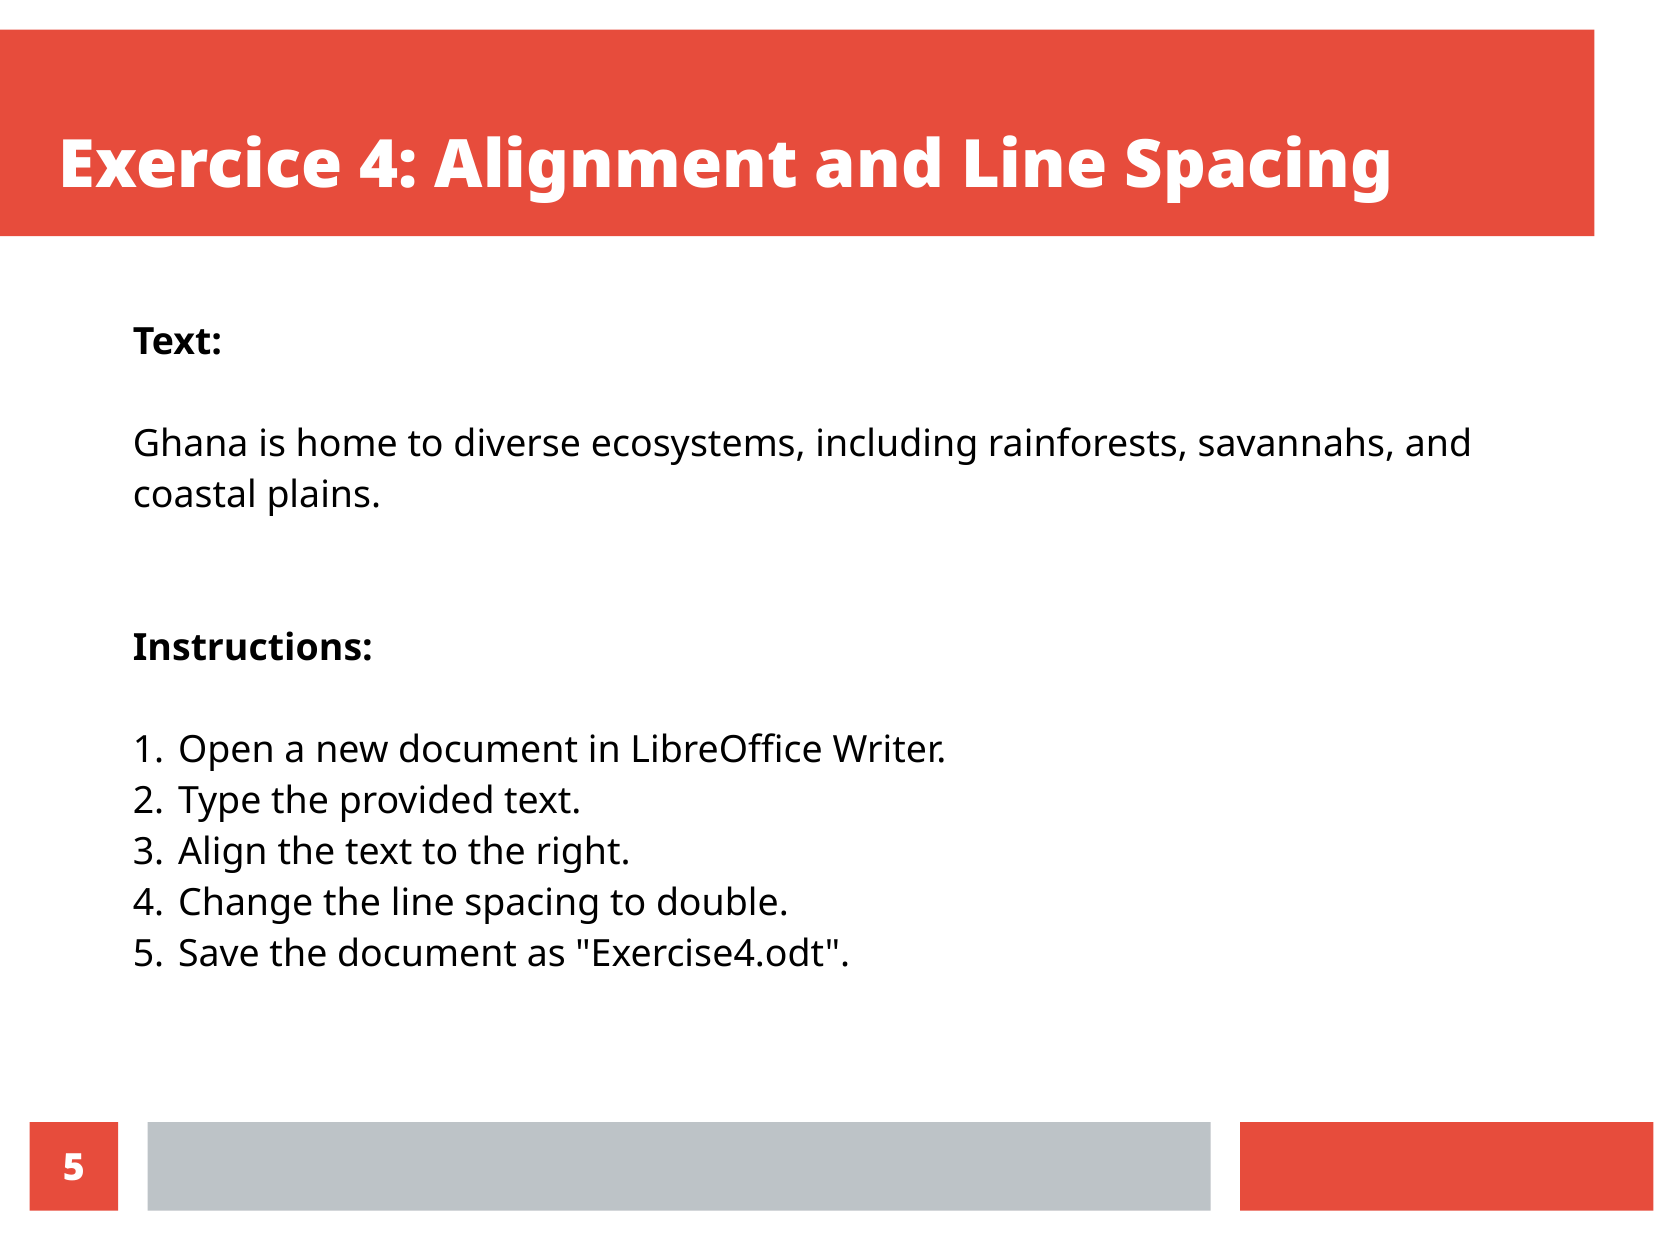

# Exercice 4: Alignment and Line Spacing
Text:
Ghana is home to diverse ecosystems, including rainforests, savannahs, and coastal plains.
Instructions:
 Open a new document in LibreOffice Writer.
 Type the provided text.
 Align the text to the right.
 Change the line spacing to double.
 Save the document as "Exercise4.odt".
5